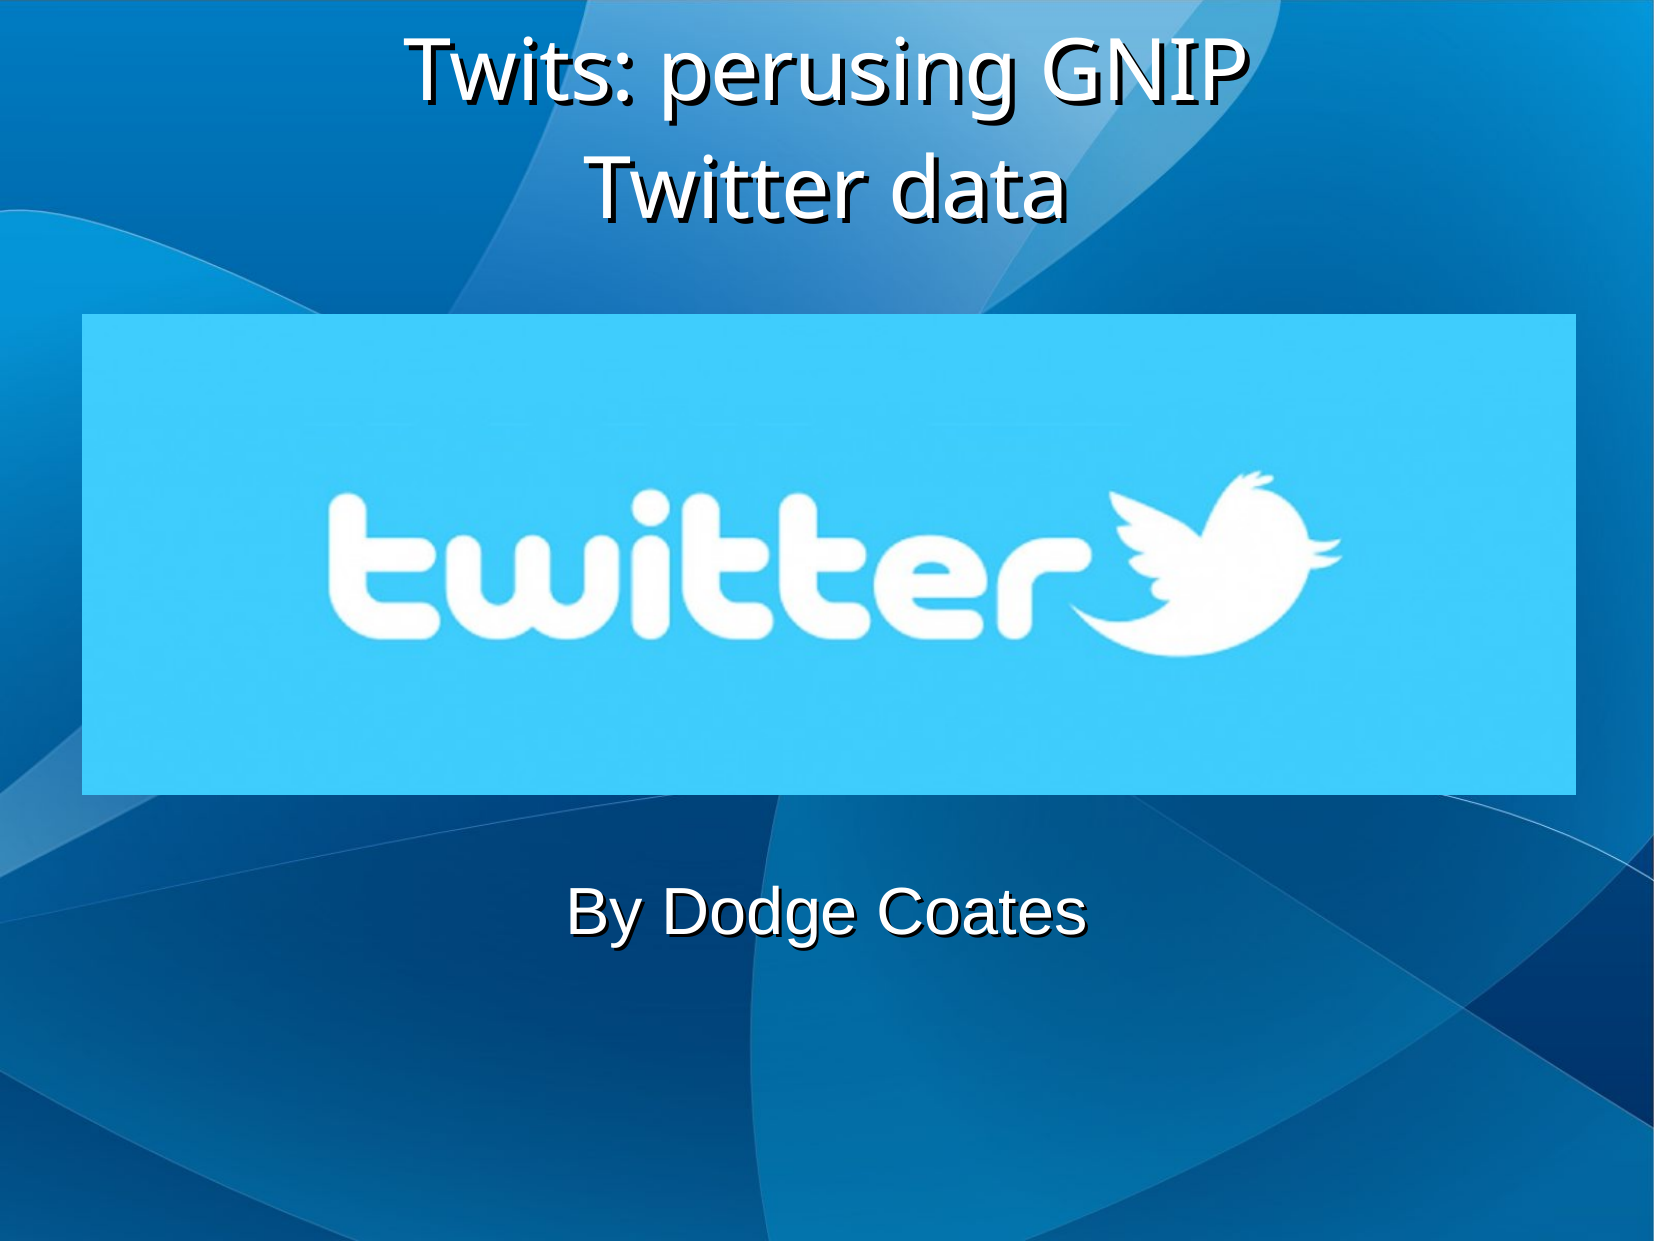

# Twits: perusing GNIP Twitter data
By Dodge Coates